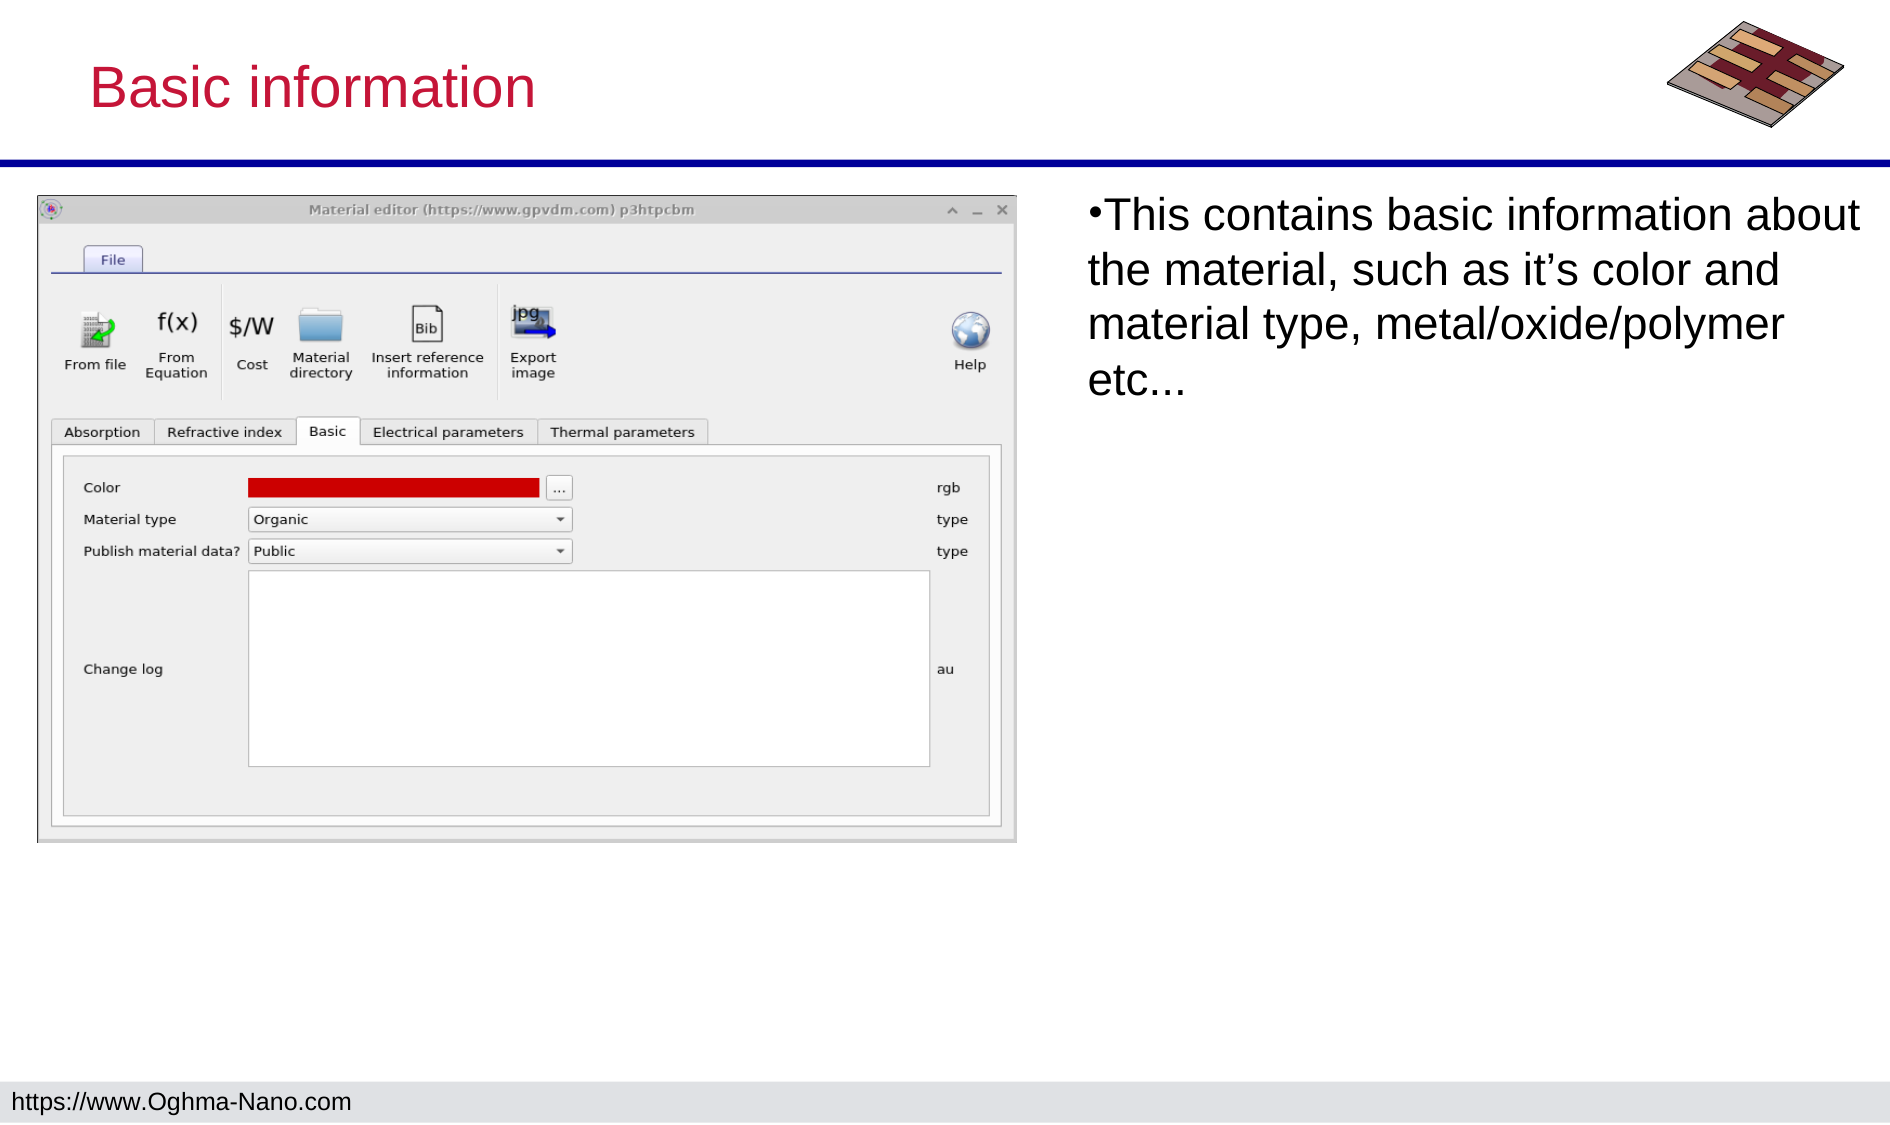

# Basic information
This contains basic information about the material, such as it’s color and material type, metal/oxide/polymer etc...